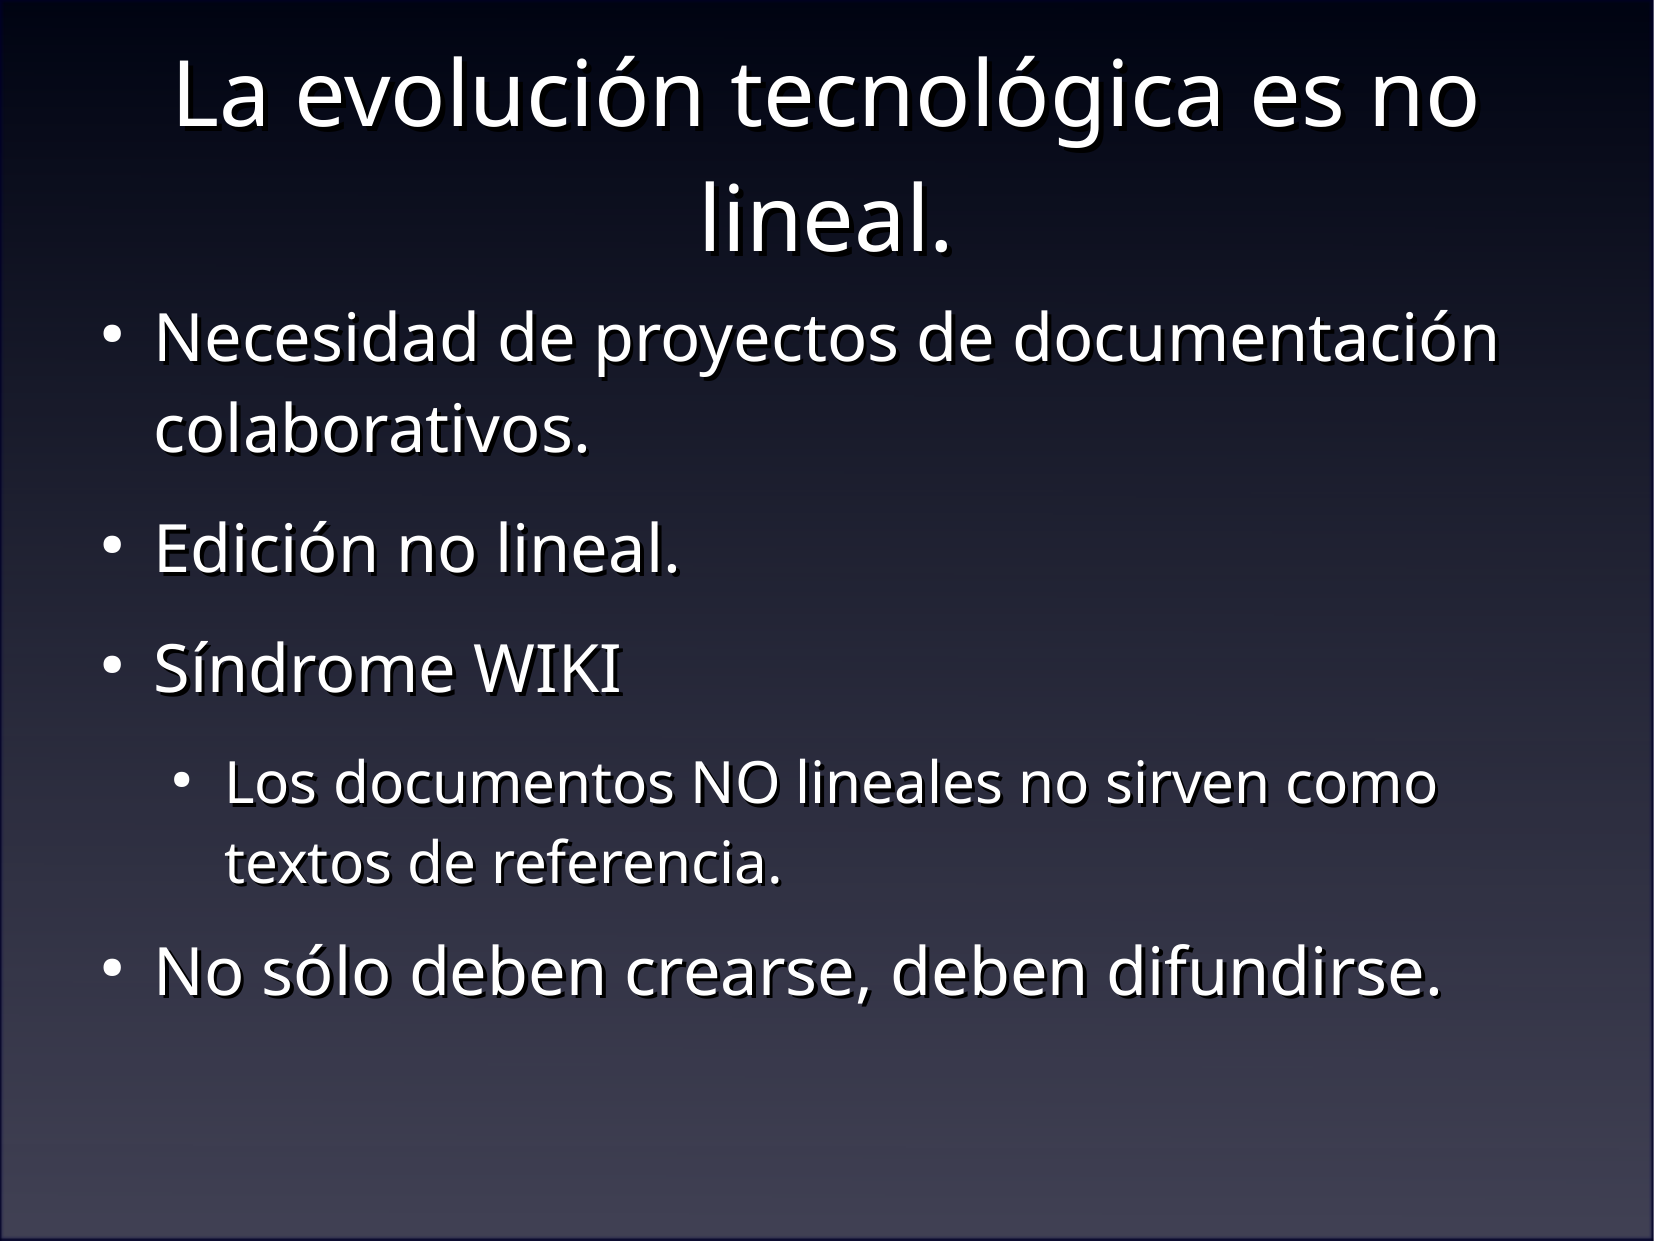

# La evolución tecnológica es no lineal.
Necesidad de proyectos de documentación colaborativos.
Edición no lineal.
Síndrome WIKI
Los documentos NO lineales no sirven como textos de referencia.
No sólo deben crearse, deben difundirse.